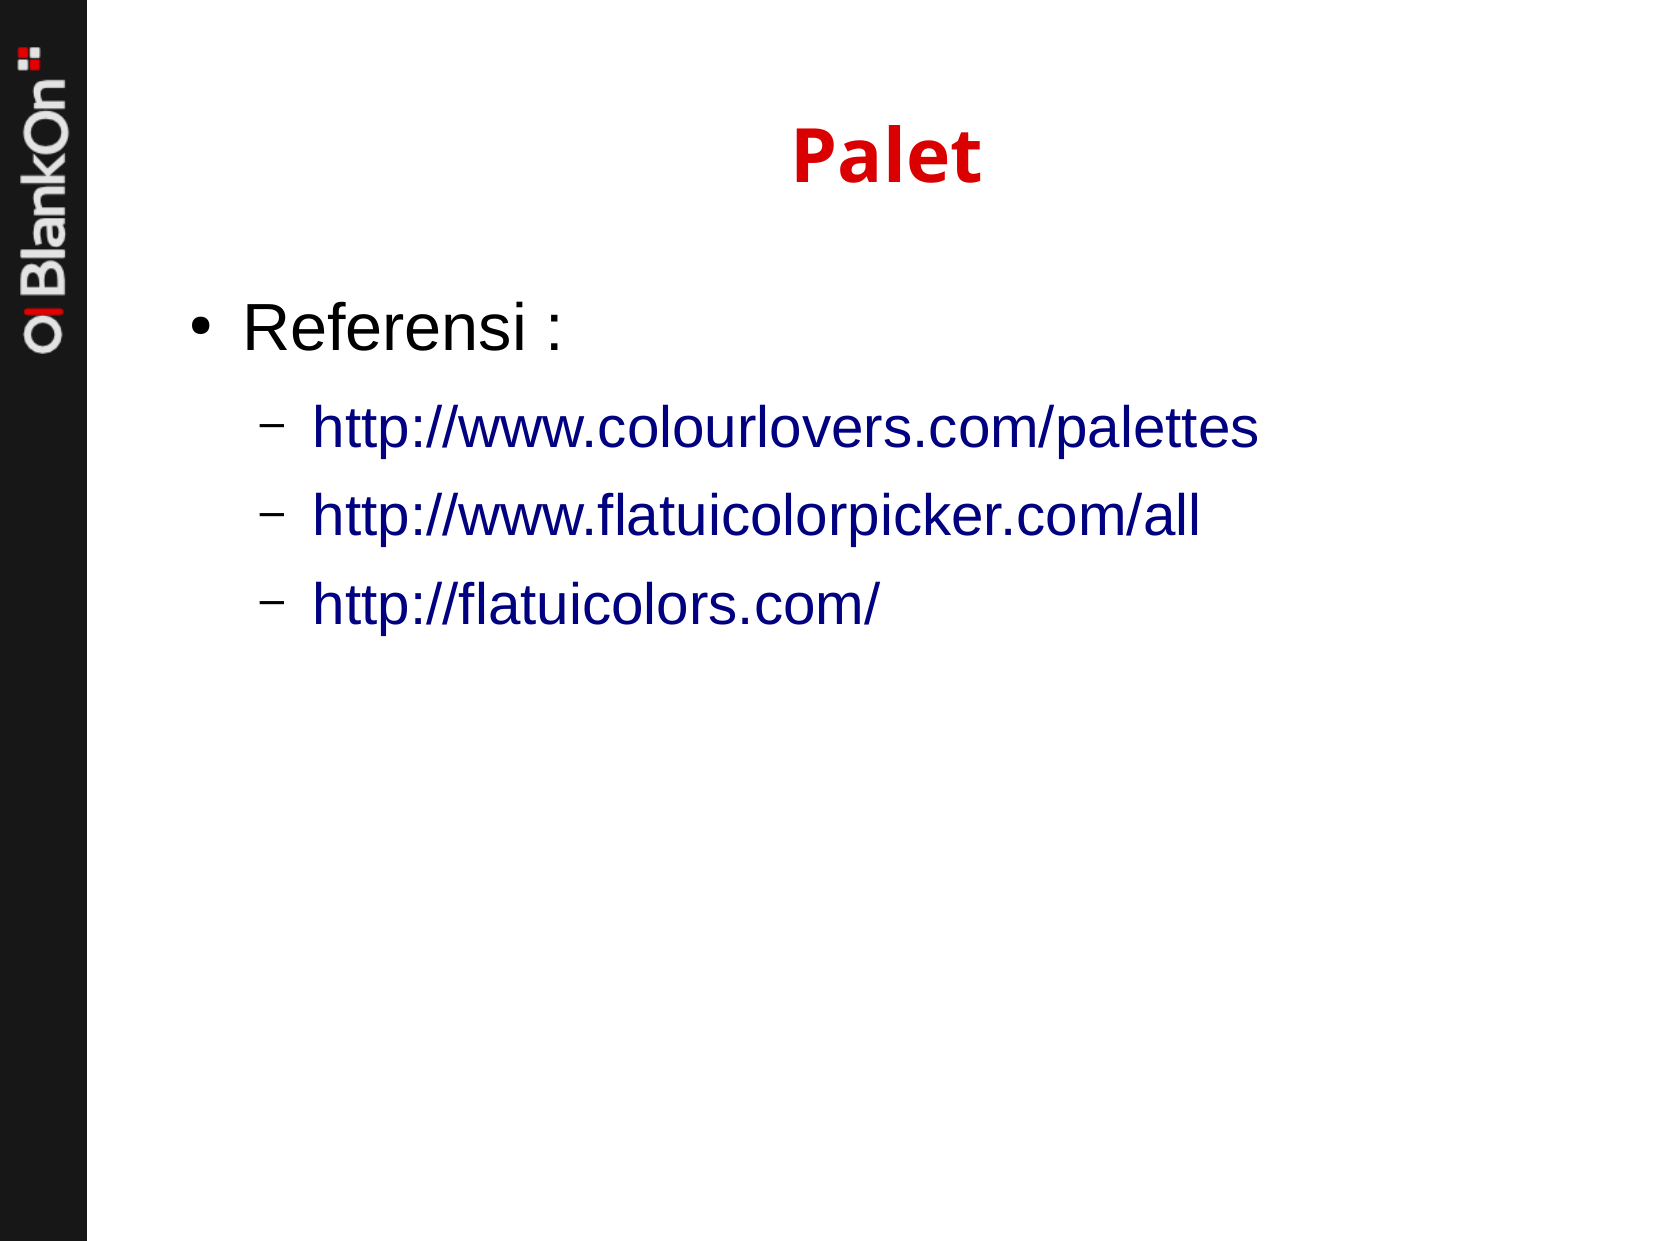

Palet
# Referensi :
http://www.colourlovers.com/palettes
http://www.flatuicolorpicker.com/all
http://flatuicolors.com/